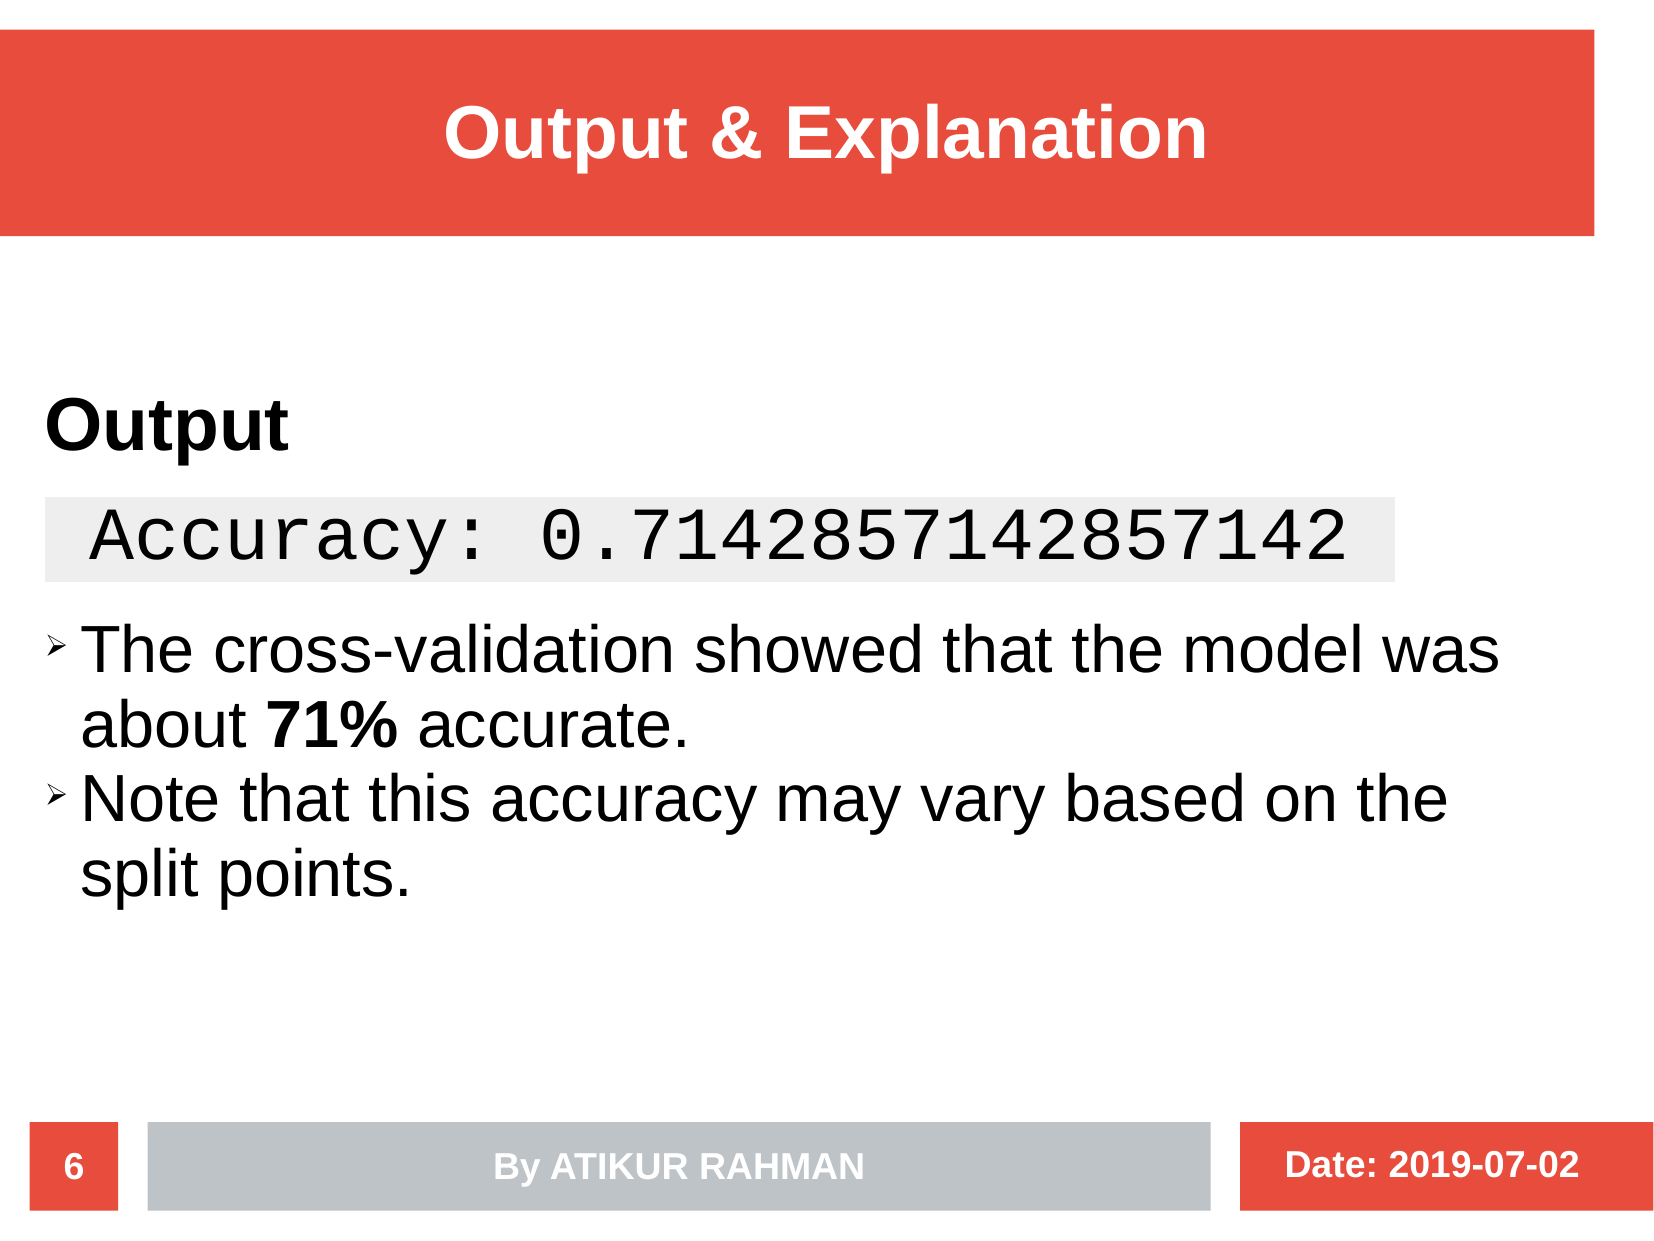

# Output & Explanation
Output
 Accuracy: 0.7142857142857142
The cross-validation showed that the model was
about 71% accurate.
Note that this accuracy may vary based on the
split points.
6
By ATIKUR RAHMAN
Date: 2019-07-02